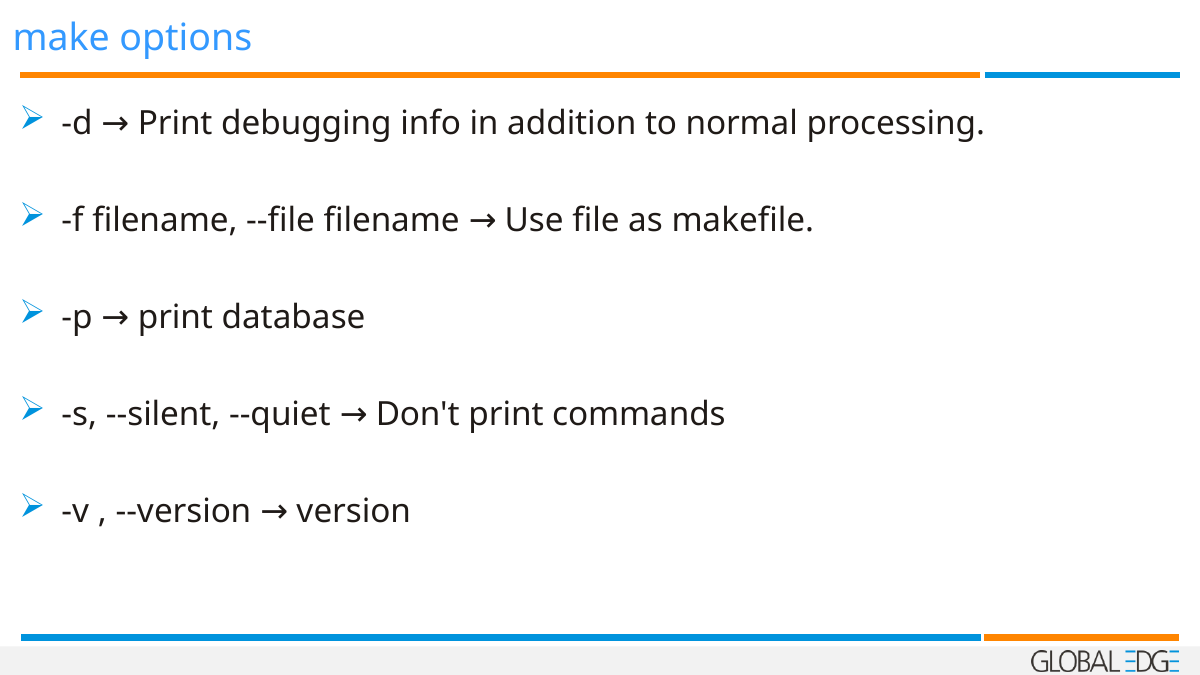

# make options
-d → Print debugging info in addition to normal processing.
-f filename, --file filename → Use file as makefile.
-p → print database
-s, --silent, --quiet → Don't print commands
-v , --version → version